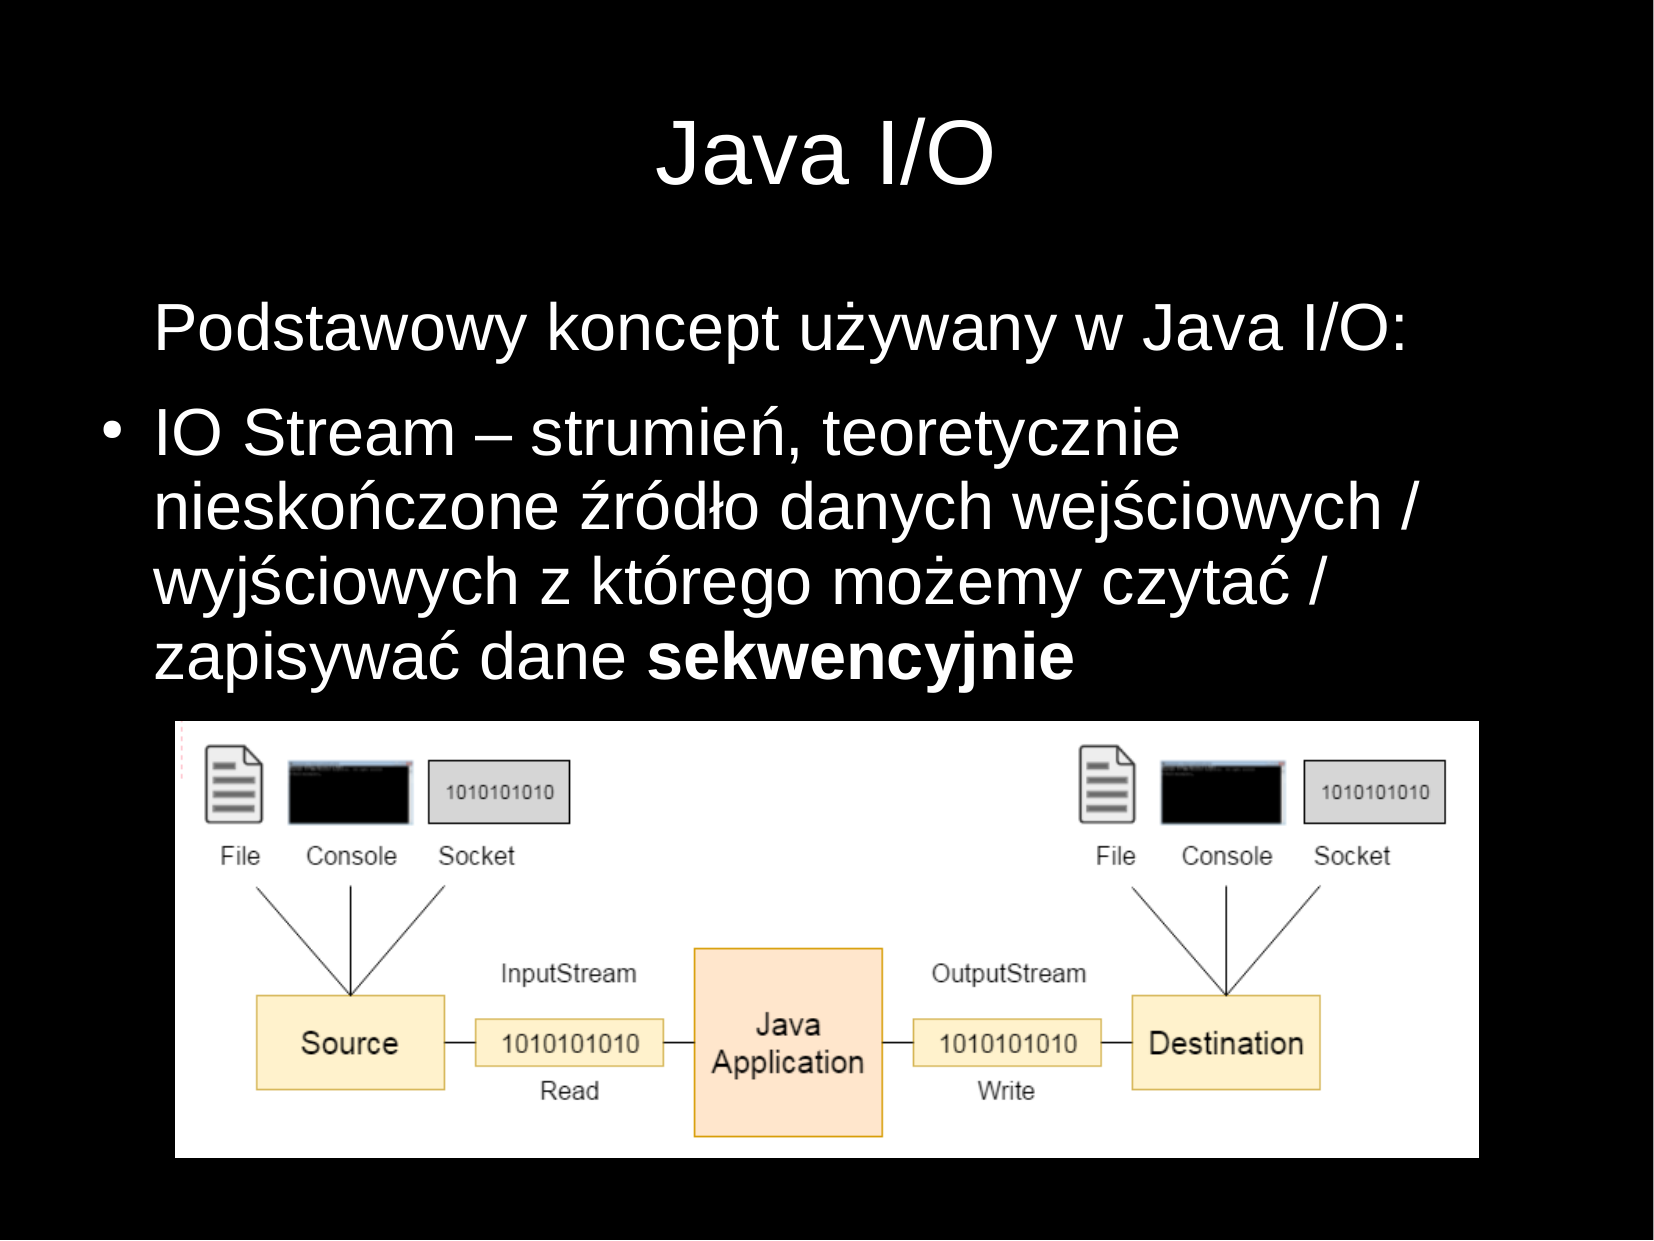

# Java I/O
Podstawowy koncept używany w Java I/O:
IO Stream – strumień, teoretycznie nieskończone źródło danych wejściowych / wyjściowych z którego możemy czytać / zapisywać dane sekwencyjnie